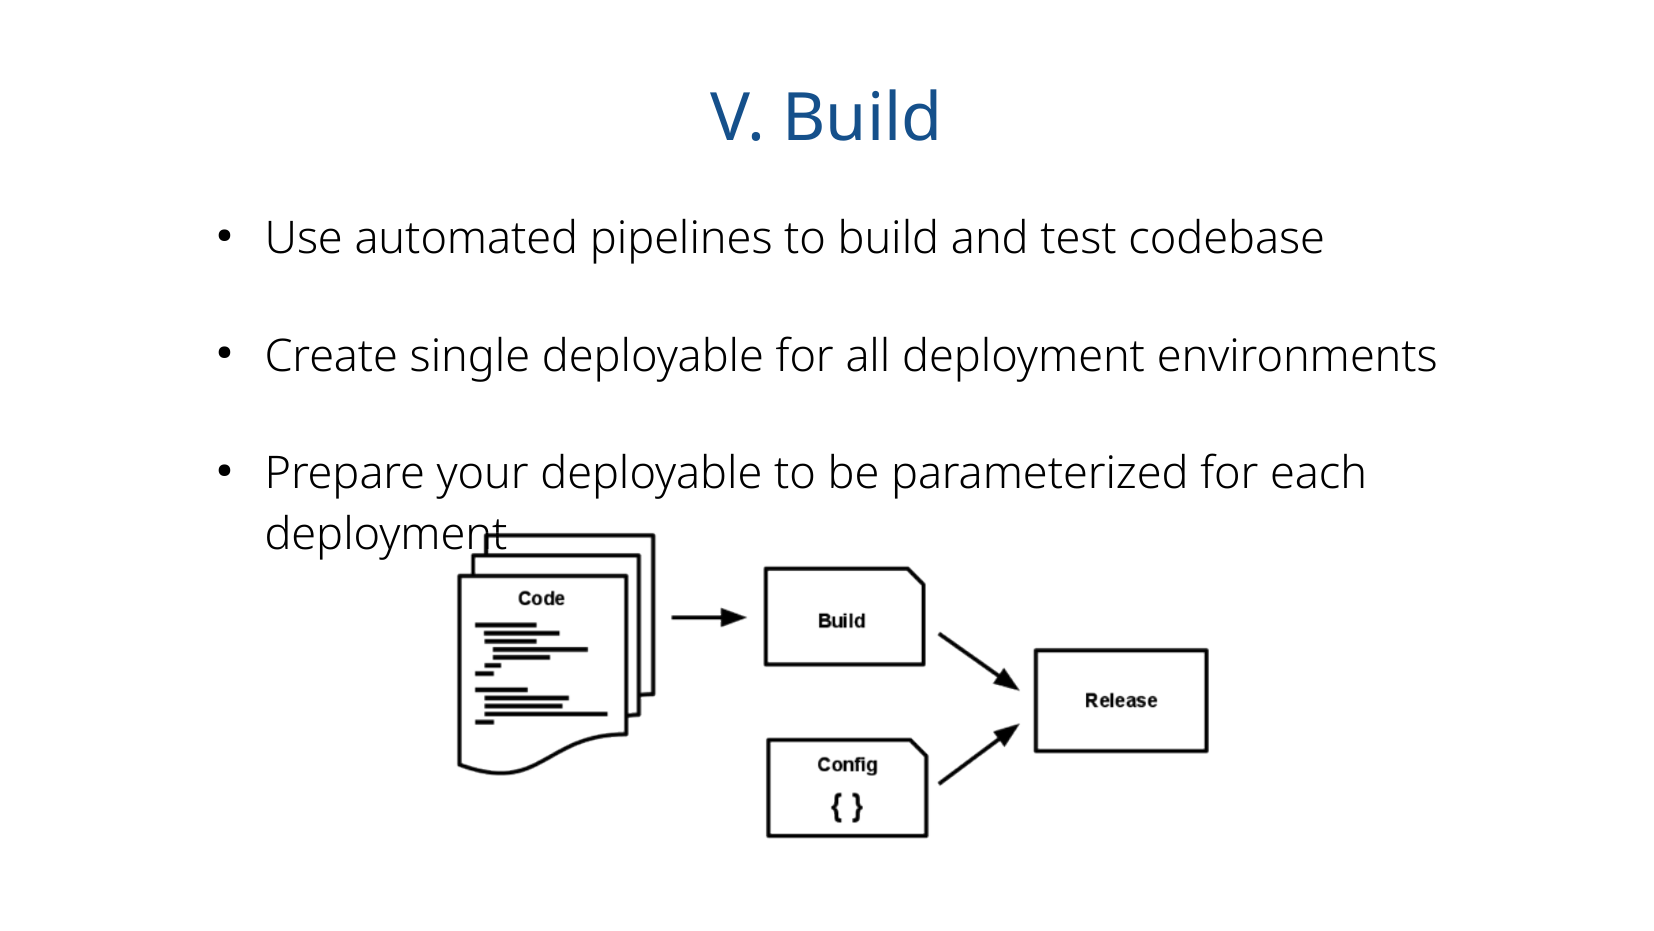

# V. Build
Use automated pipelines to build and test codebase
Create single deployable for all deployment environments
Prepare your deployable to be parameterized for each deployment